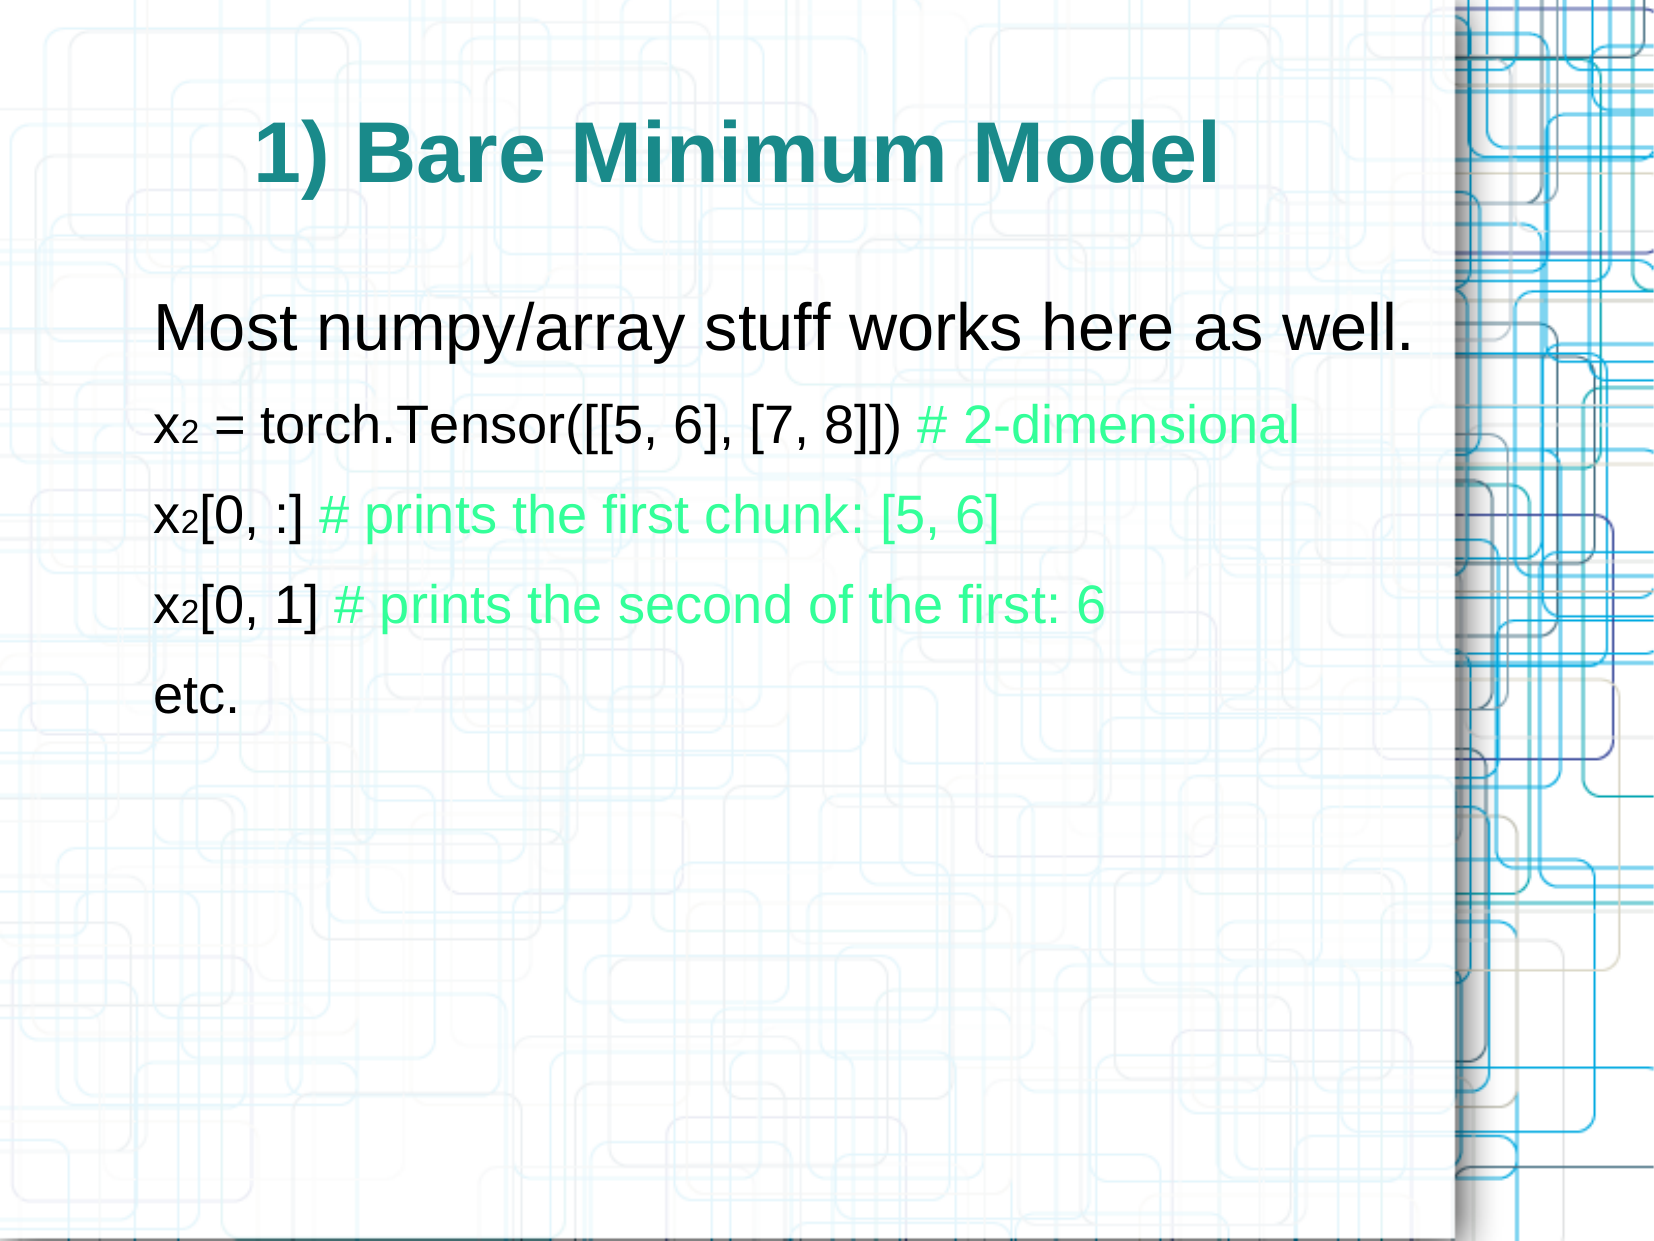

# 1) Bare Minimum Model
Most numpy/array stuff works here as well.
x2 = torch.Tensor([[5, 6], [7, 8]]) # 2-dimensional
x2[0, :] # prints the first chunk: [5, 6]
x2[0, 1] # prints the second of the first: 6
etc.